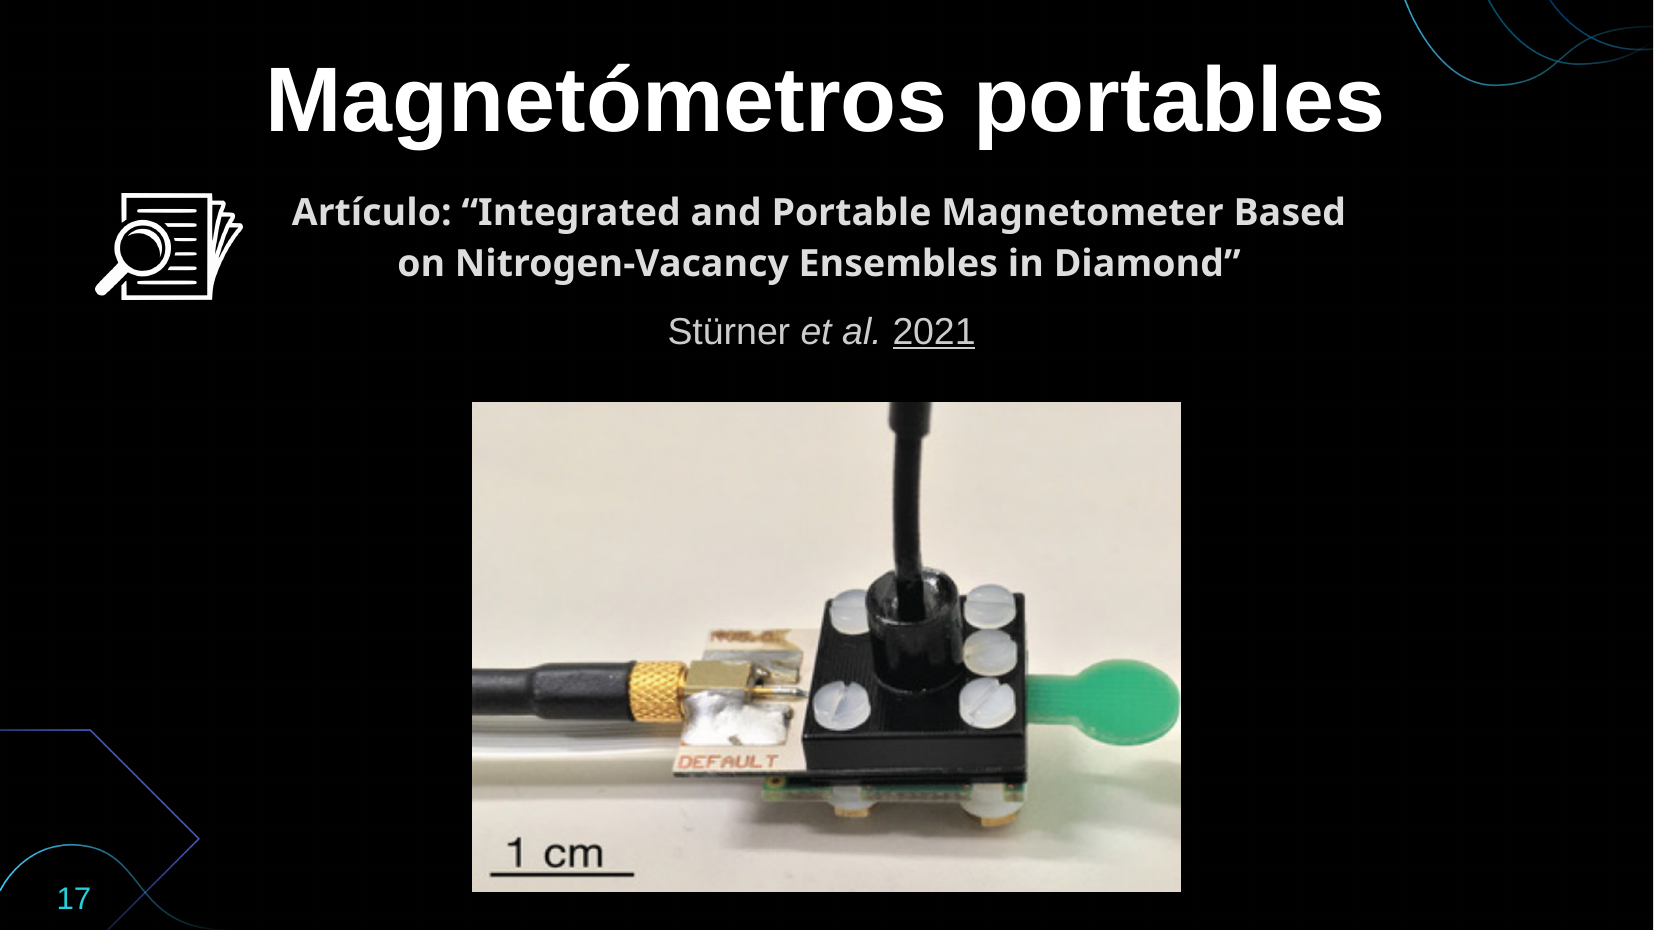

Magnetómetros portables
Artículo: “Integrated and Portable Magnetometer Based on Nitrogen-Vacancy Ensembles in Diamond”
Stürner et al. 2021